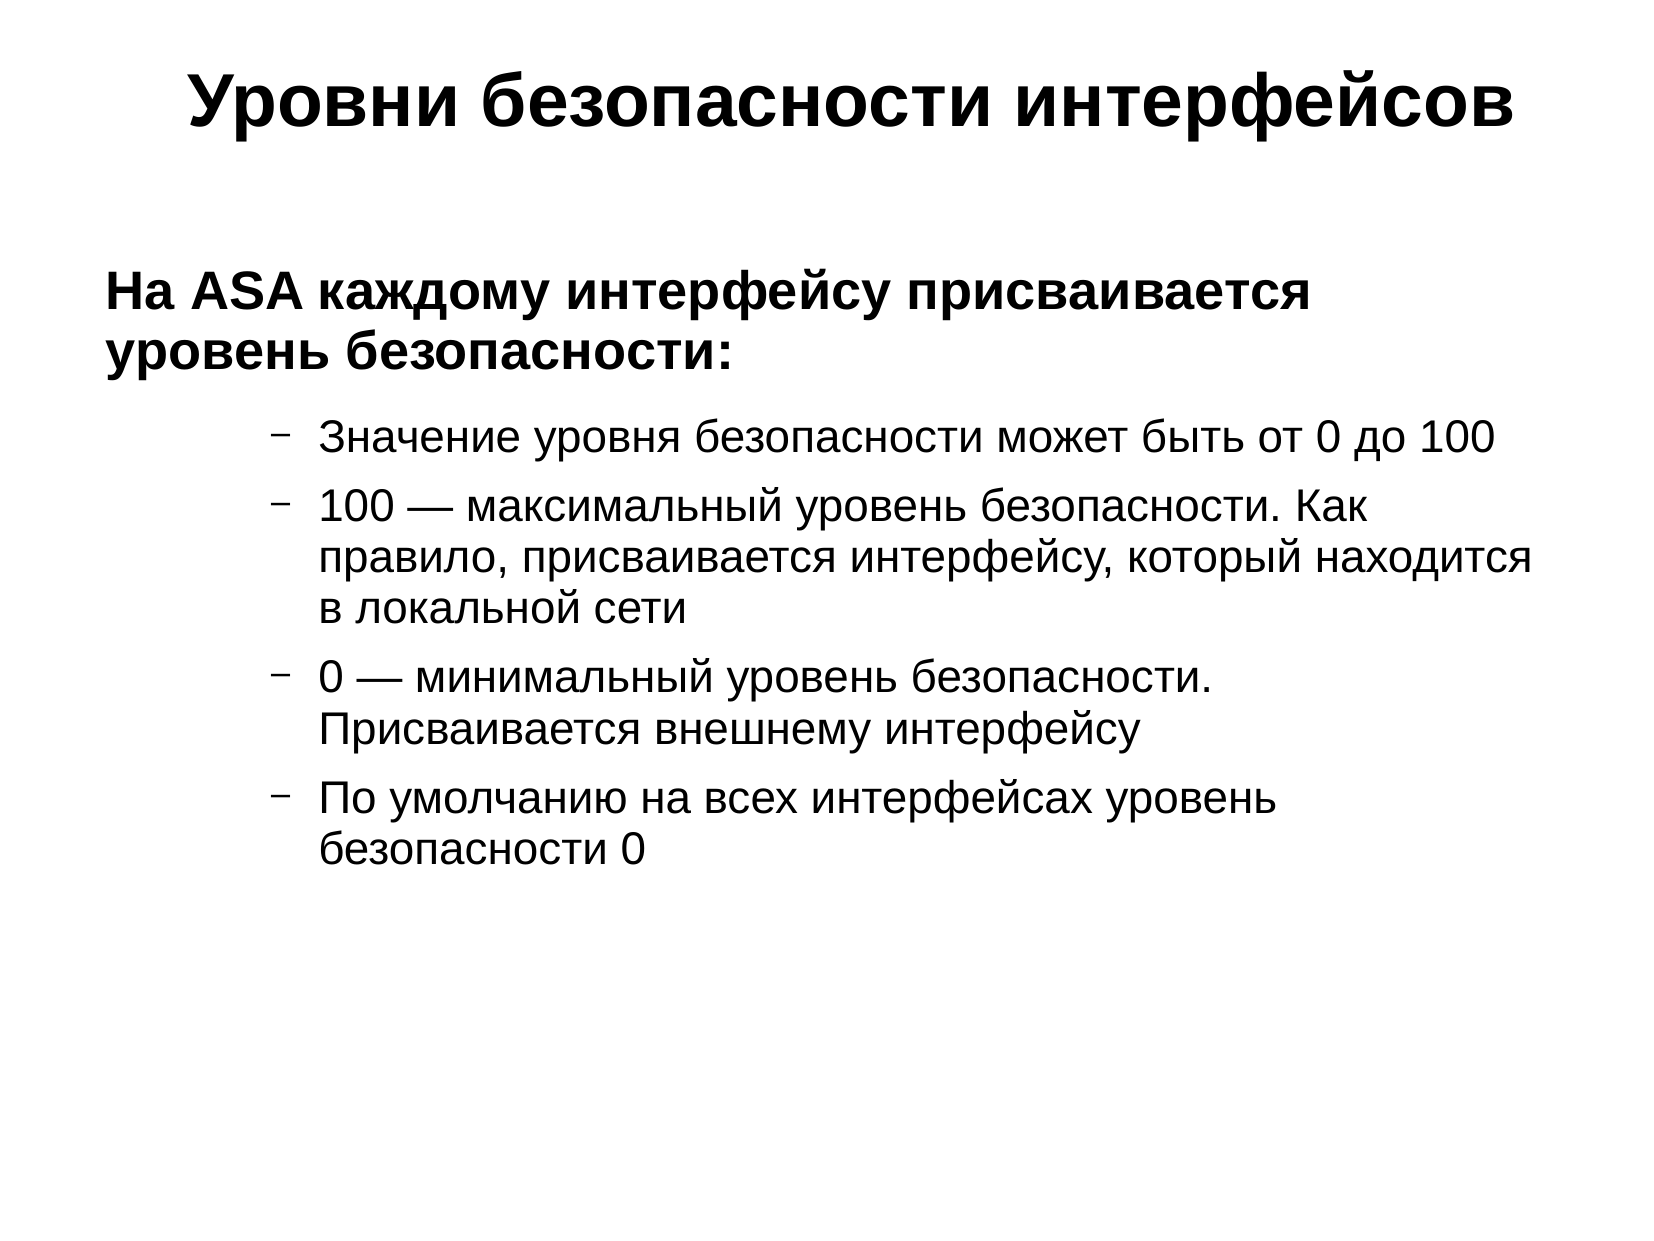

Уровни безопасности интерфейсов
# На ASA каждому интерфейсу присваивается уровень безопасности:
Значение уровня безопасности может быть от 0 до 100
100 — максимальный уровень безопасности. Как правило, присваивается интерфейсу, который находится в локальной сети
0 — минимальный уровень безопасности. Присваивается внешнему интерфейсу
По умолчанию на всех интерфейсах уровень безопасности 0